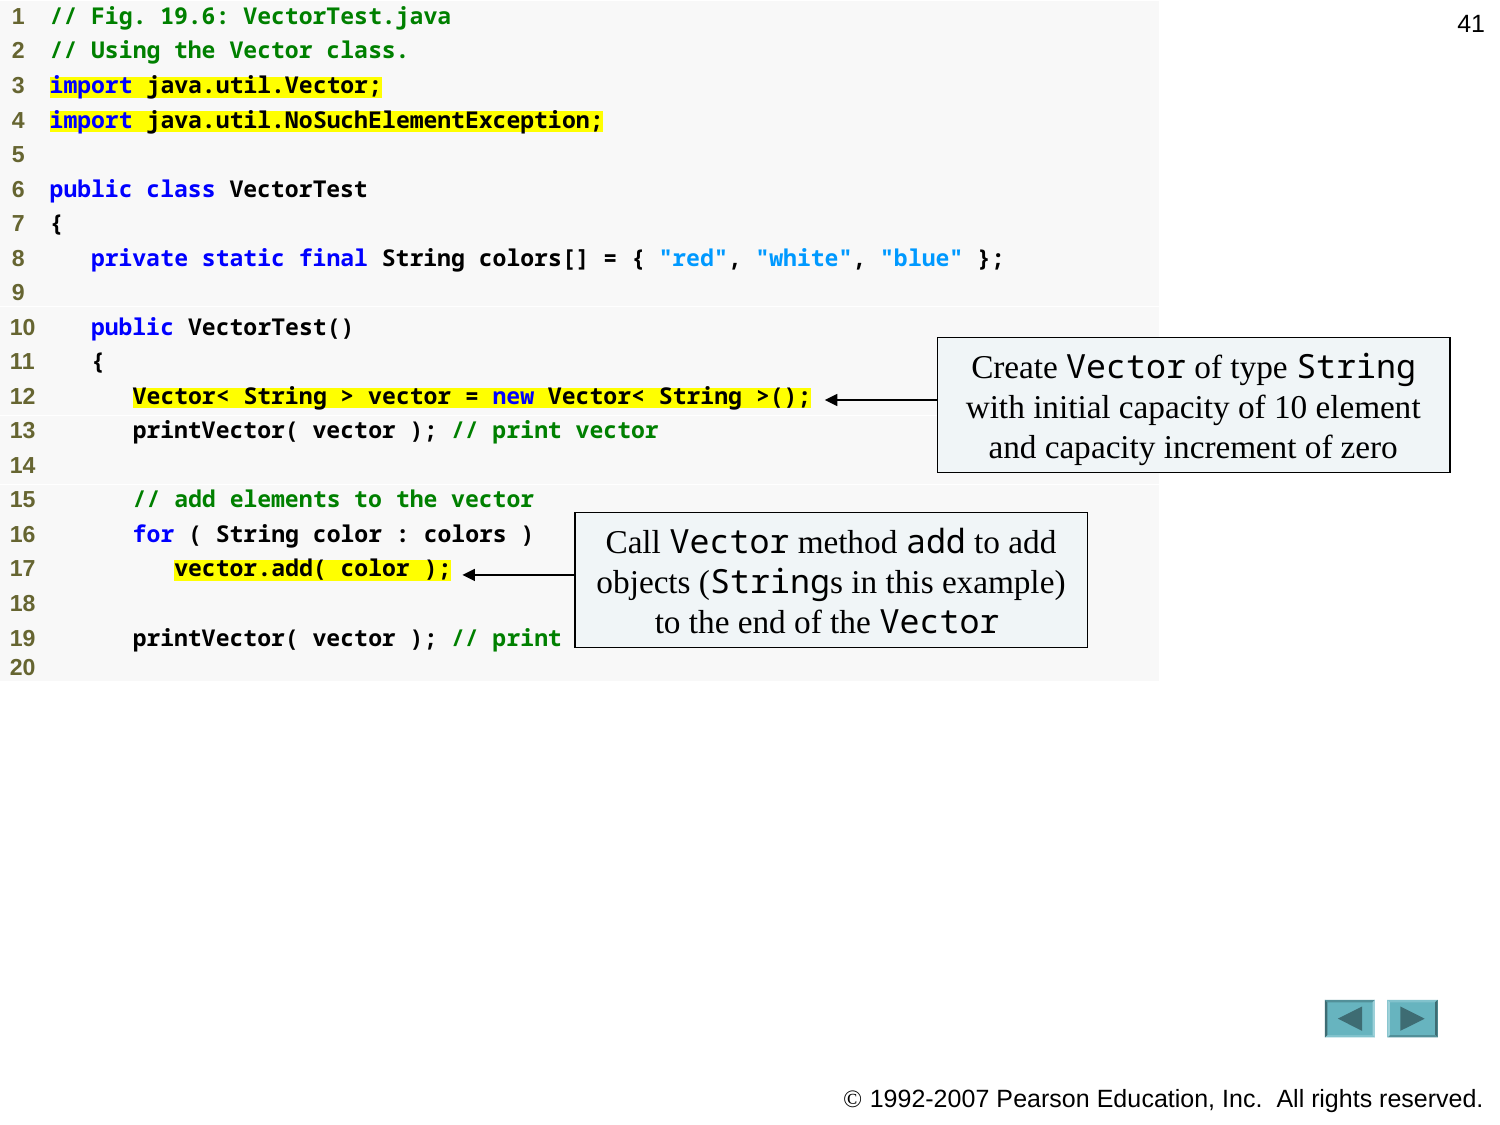

#
Create Vector of type String with initial capacity of 10 element and capacity increment of zero
Call Vector method add to add objects (Strings in this example) to the end of the Vector